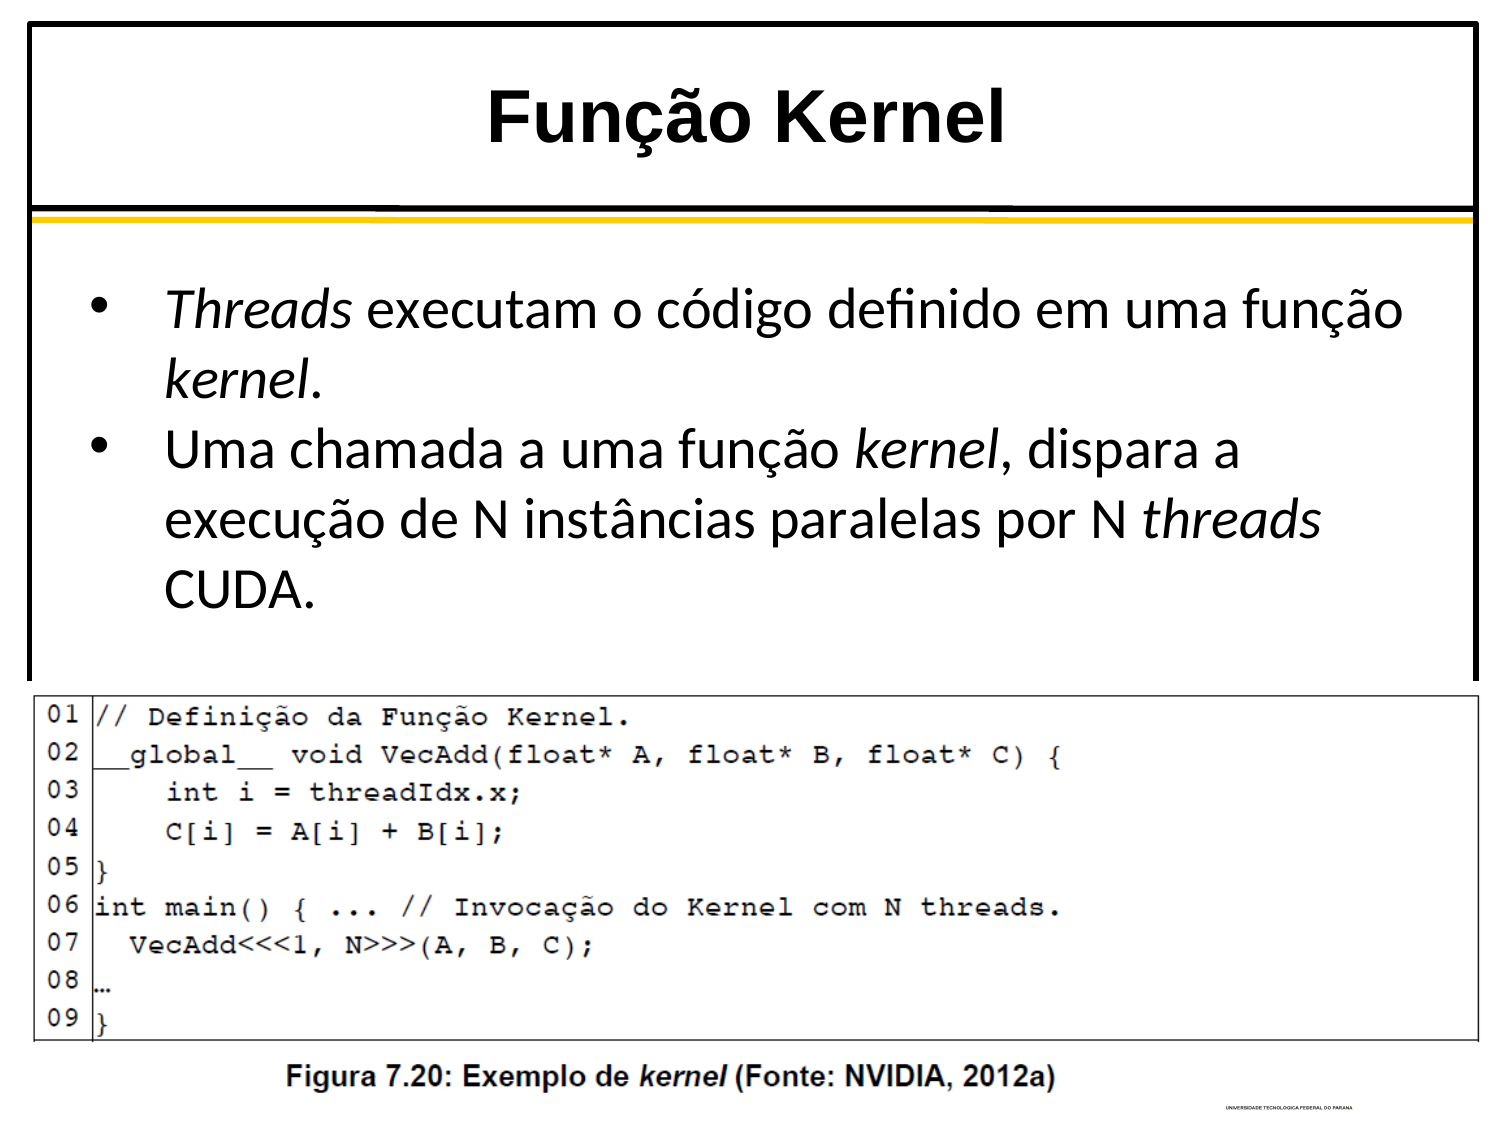

# Função Kernel
Threads executam o código definido em uma função kernel.
Uma chamada a uma função kernel, dispara a execução de N instâncias paralelas por N threads CUDA.